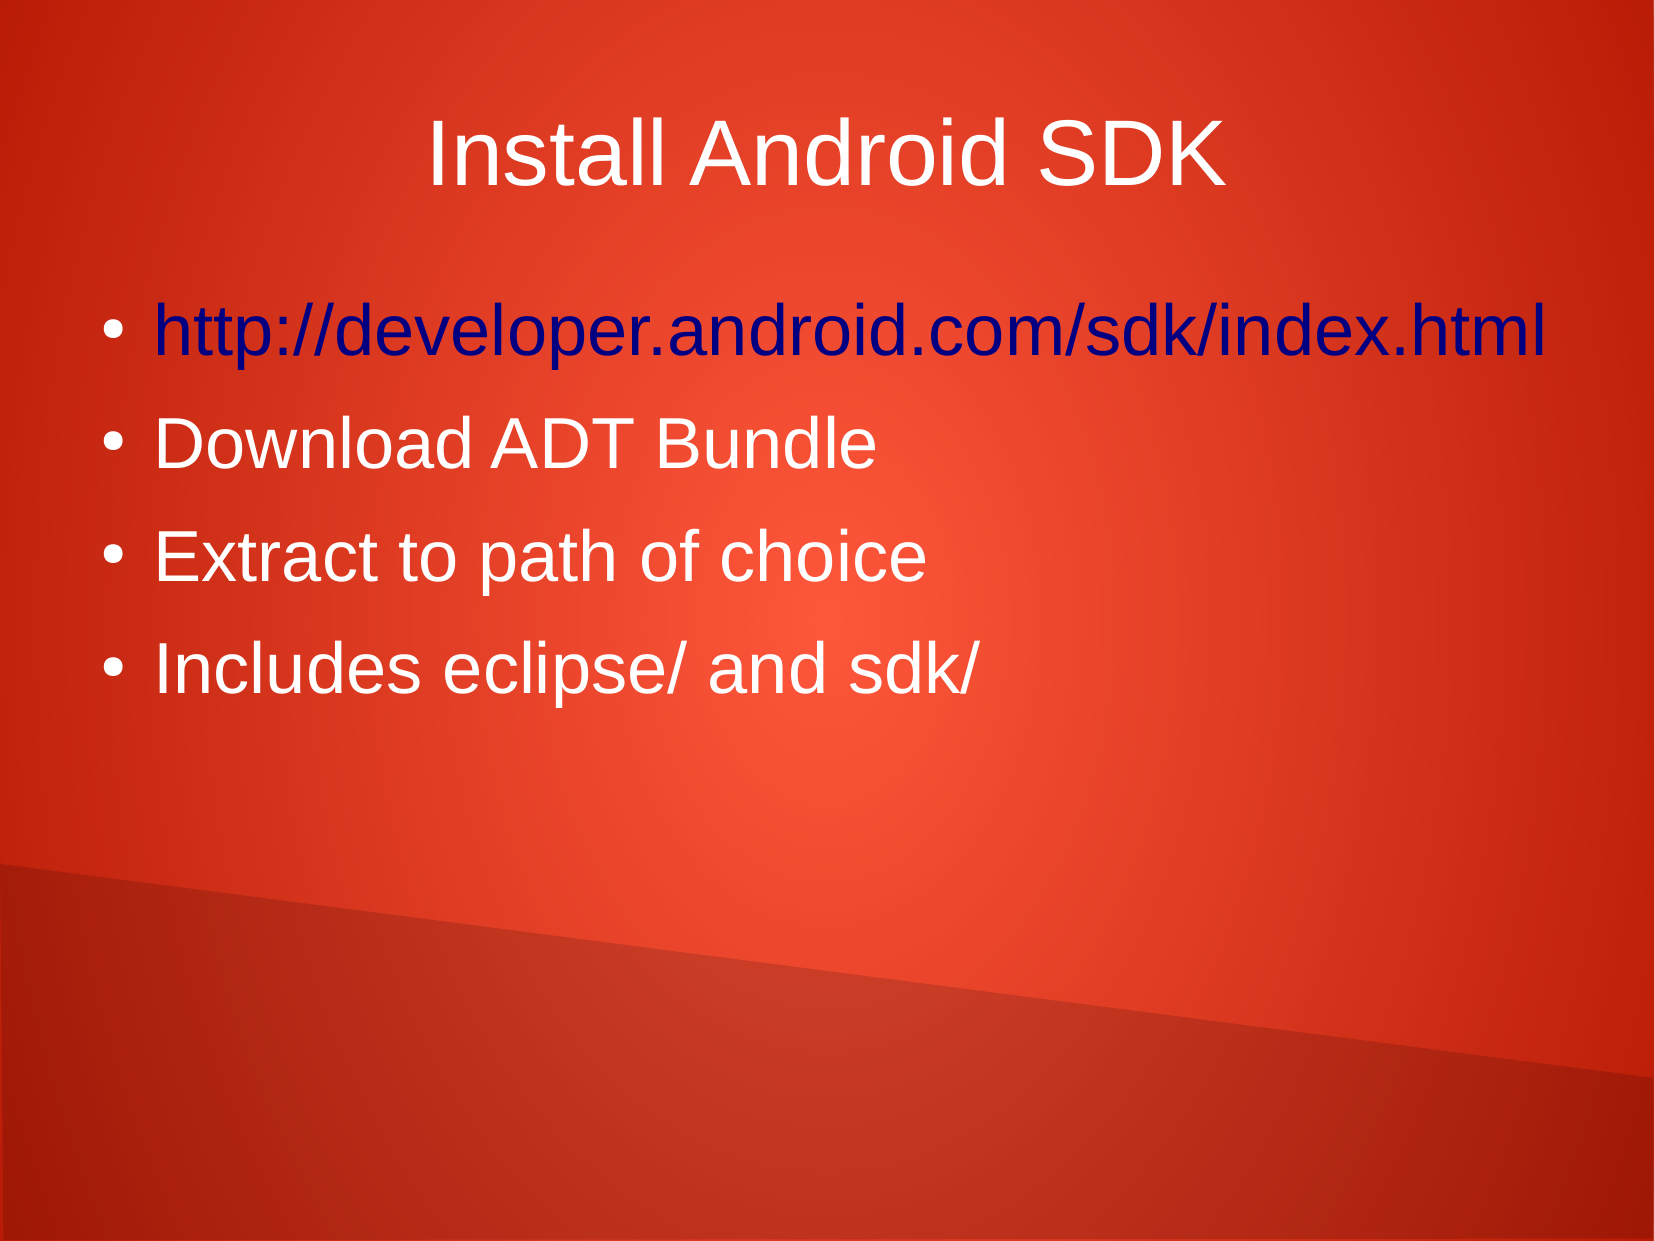

# Install Android SDK
http://developer.android.com/sdk/index.html
Download ADT Bundle
Extract to path of choice
Includes eclipse/ and sdk/